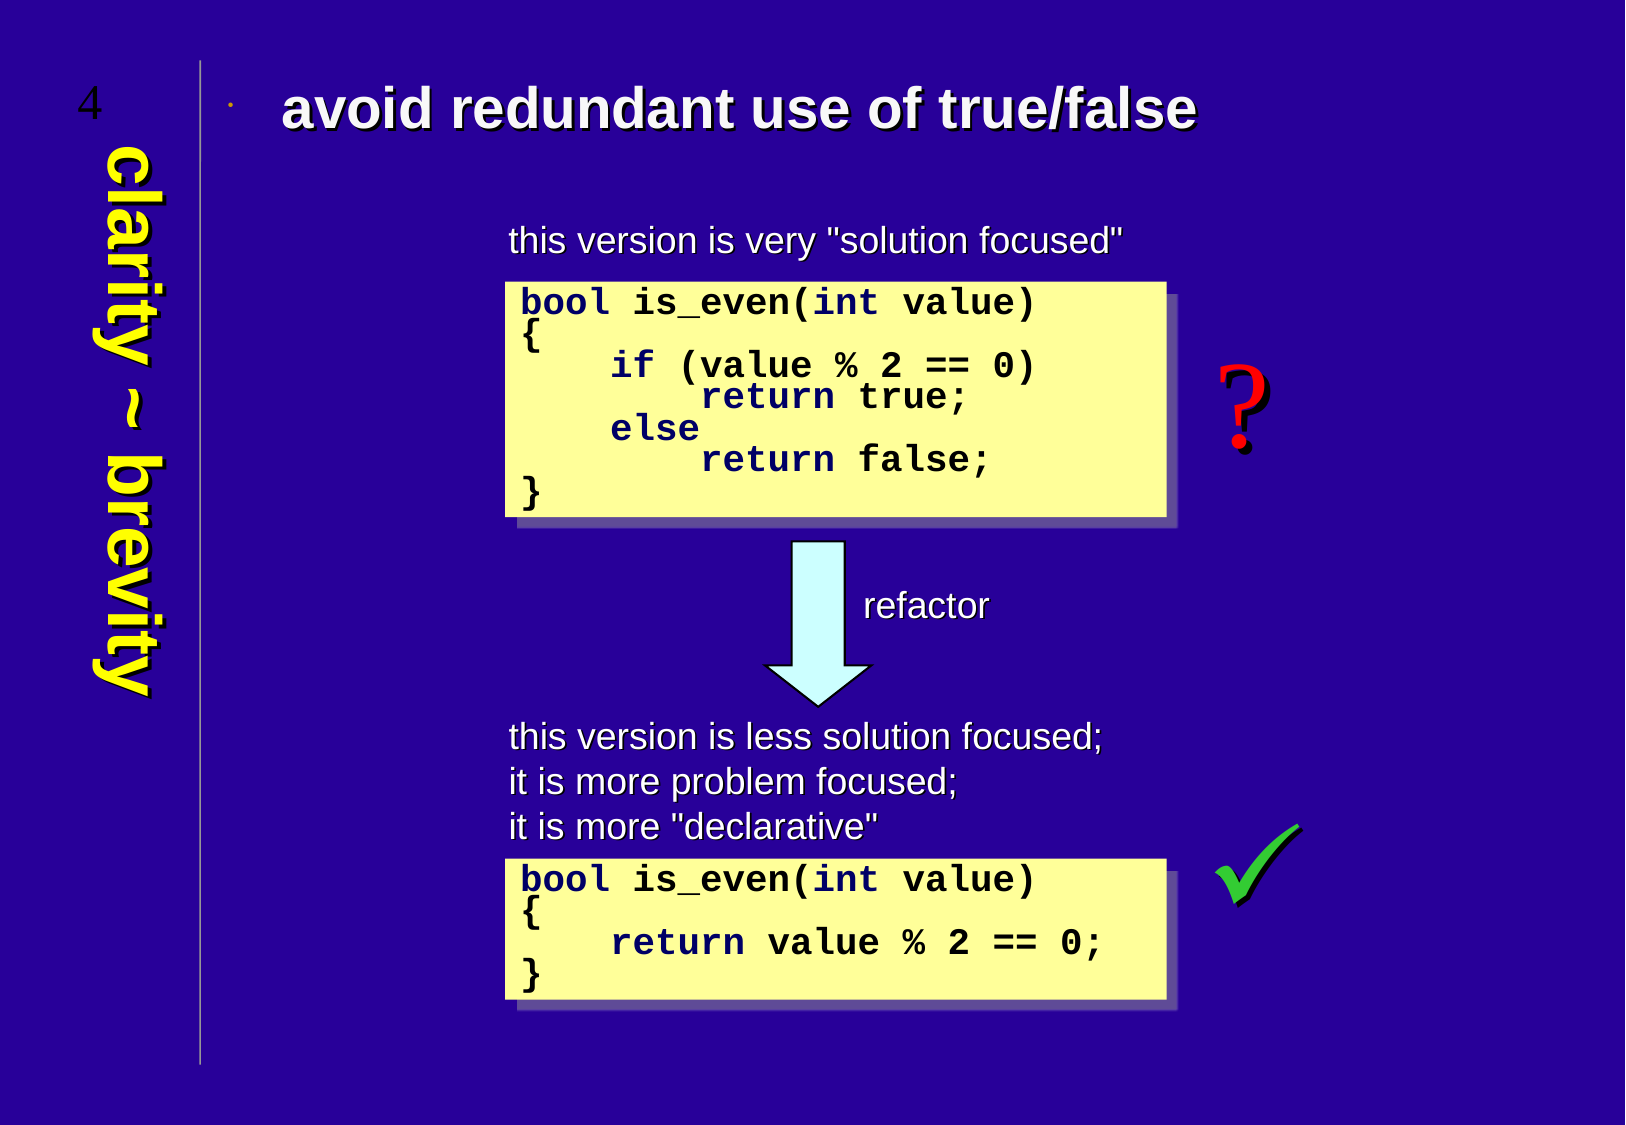

4
# avoid redundant use of true/false
clarity ~ brevity
this version is very "solution focused"
bool is_even(int value)
{
 if (value % 2 == 0)
 return true;
 else
 return false;
}
?
refactor
this version is less solution focused;
it is more problem focused;
it is more "declarative"

bool is_even(int value)
{
 return value % 2 == 0;
}